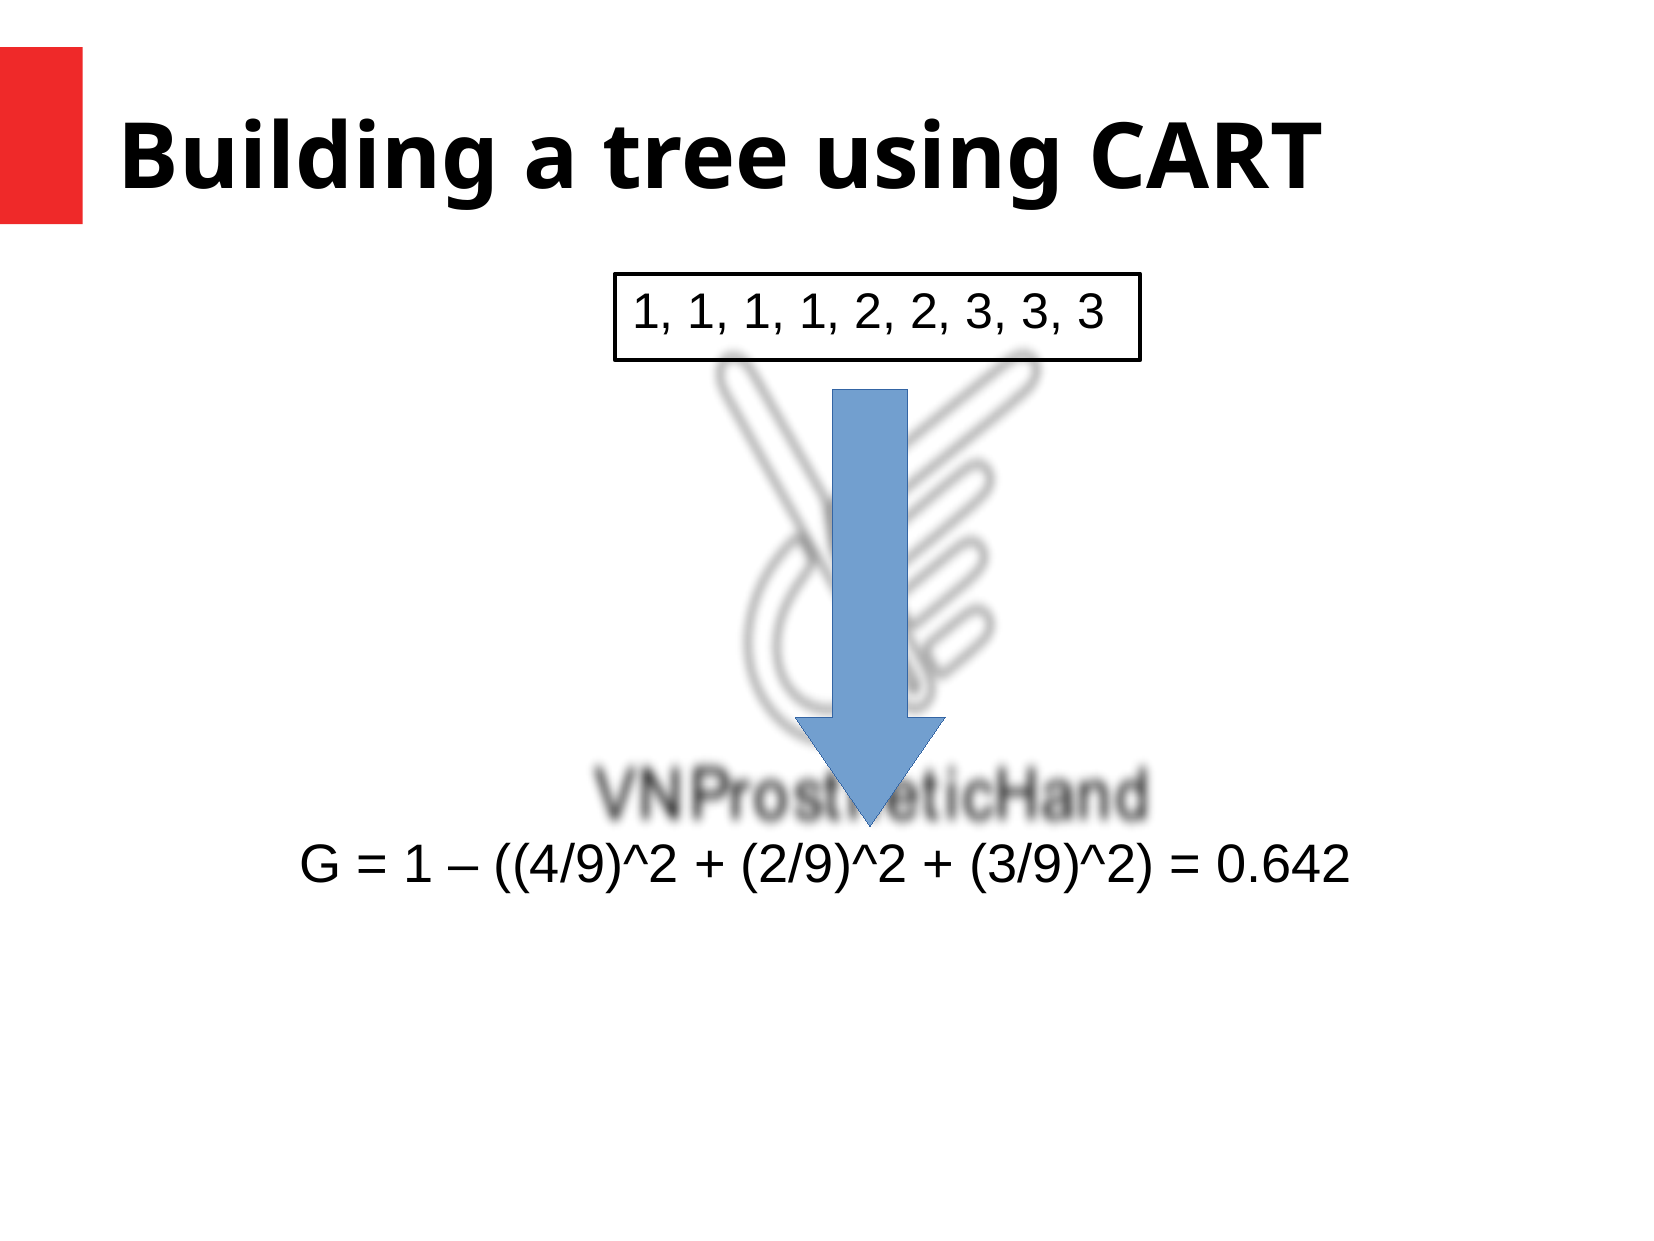

# Building a tree using CART
1, 1, 1, 1, 2, 2, 3, 3, 3
G = 1 – ((4/9)^2 + (2/9)^2 + (3/9)^2) = 0.642
13